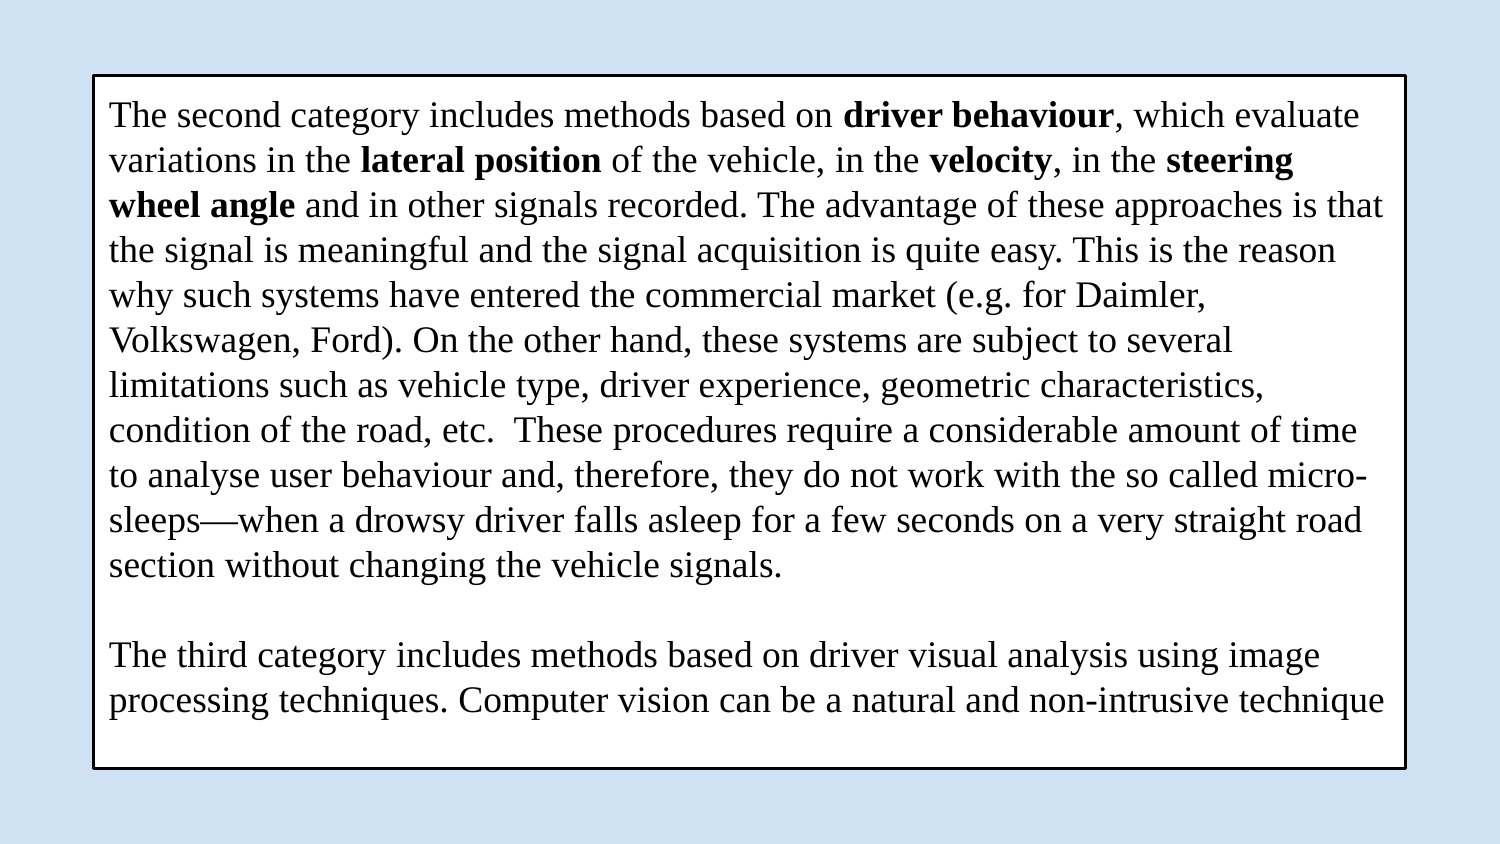

The second category includes methods based on driver behaviour, which evaluate variations in the lateral position of the vehicle, in the velocity, in the steering wheel angle and in other signals recorded. The advantage of these approaches is that the signal is meaningful and the signal acquisition is quite easy. This is the reason why such systems have entered the commercial market (e.g. for Daimler, Volkswagen, Ford). On the other hand, these systems are subject to several limitations such as vehicle type, driver experience, geometric characteristics, condition of the road, etc. These procedures require a considerable amount of time to analyse user behaviour and, therefore, they do not work with the so called micro-sleeps—when a drowsy driver falls asleep for a few seconds on a very straight road section without changing the vehicle signals.
The third category includes methods based on driver visual analysis using image processing techniques. Computer vision can be a natural and non-intrusive technique